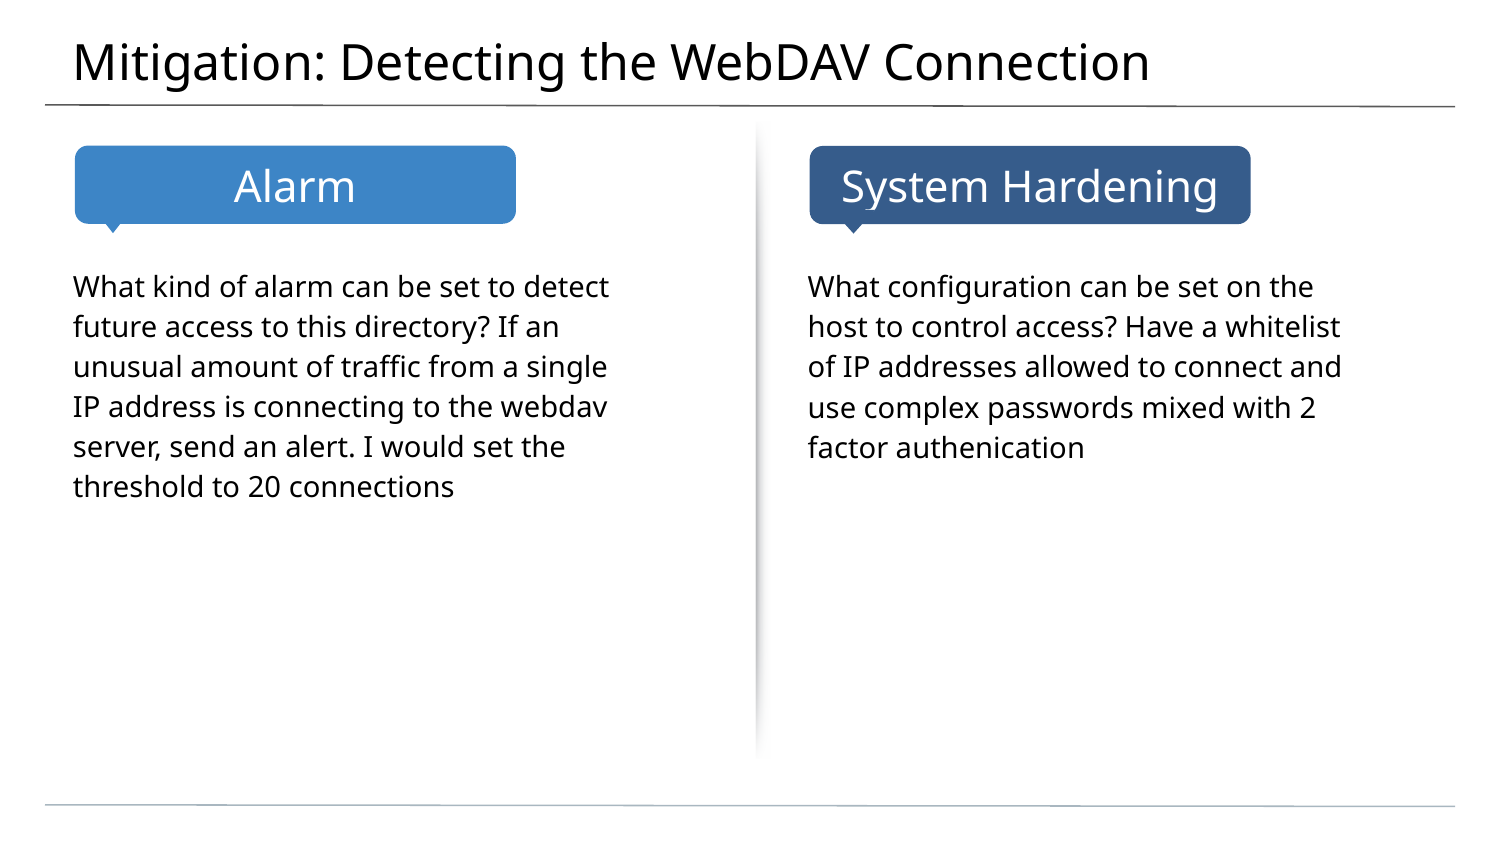

# Mitigation: Detecting the WebDAV Connection
What kind of alarm can be set to detect future access to this directory? If an unusual amount of traffic from a single IP address is connecting to the webdav server, send an alert. I would set the threshold to 20 connections
What configuration can be set on the host to control access? Have a whitelist of IP addresses allowed to connect and use complex passwords mixed with 2 factor authenication